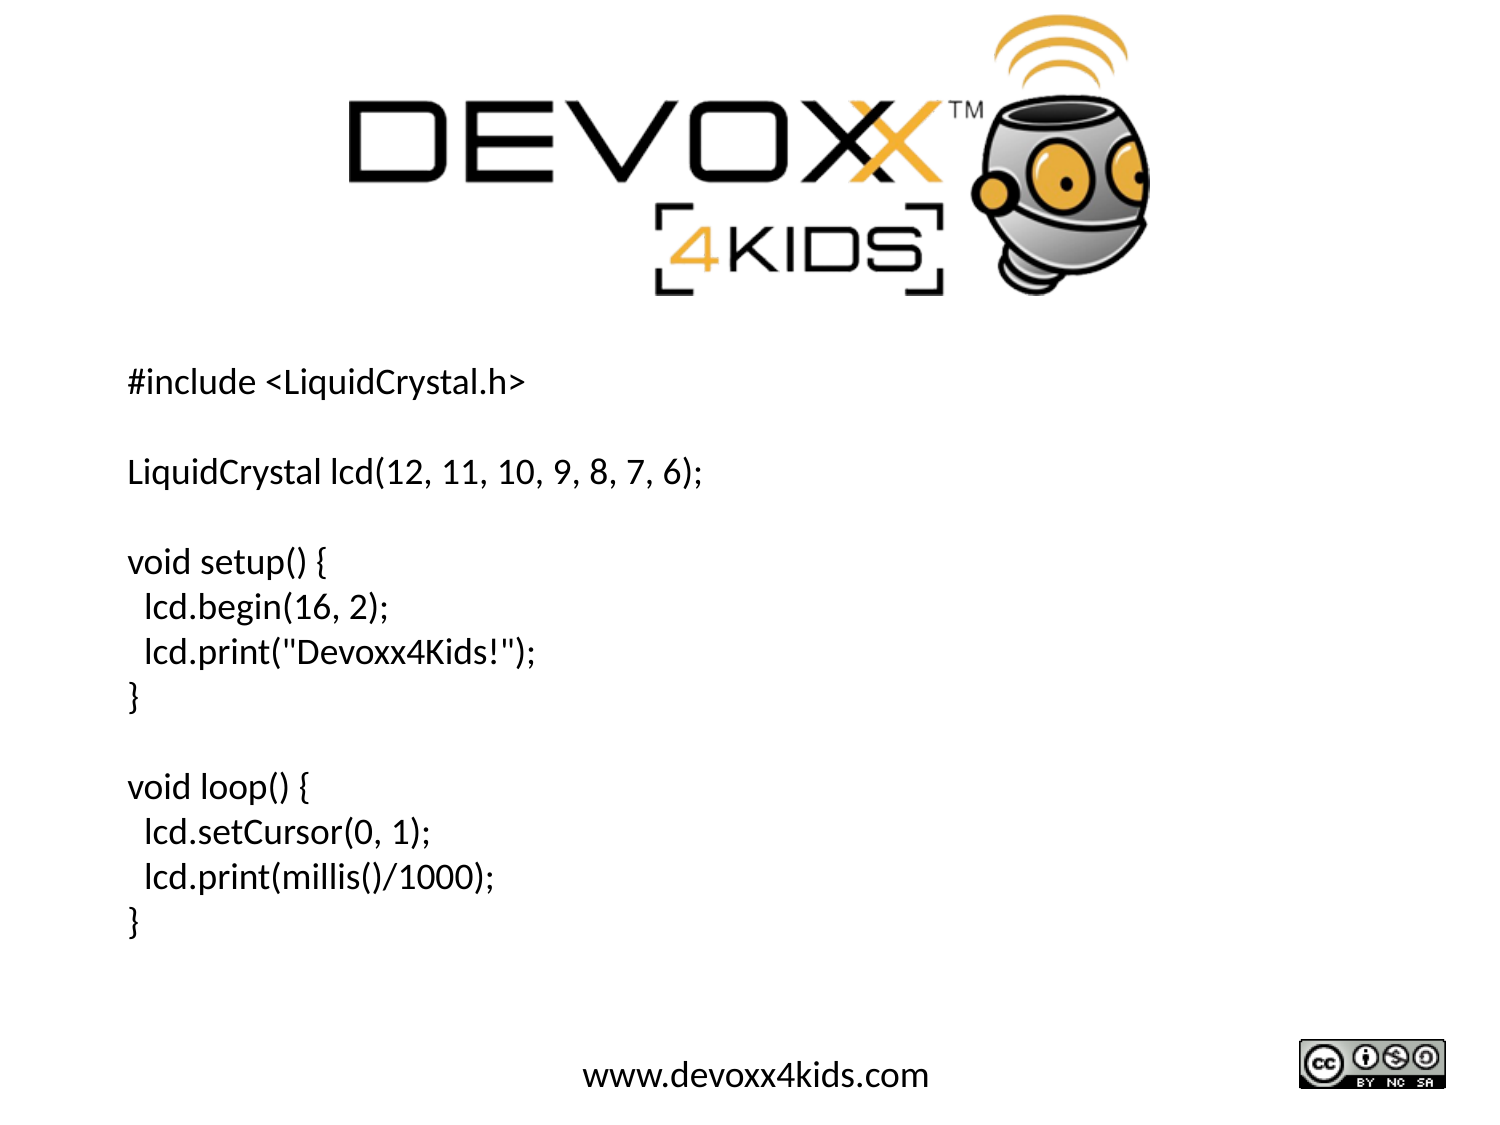

# #include <LiquidCrystal.h> LiquidCrystal lcd(12, 11, 10, 9, 8, 7, 6); void setup() { lcd.begin(16, 2); lcd.print("Devoxx4Kids!"); } void loop() { lcd.setCursor(0, 1); lcd.print(millis()/1000); }